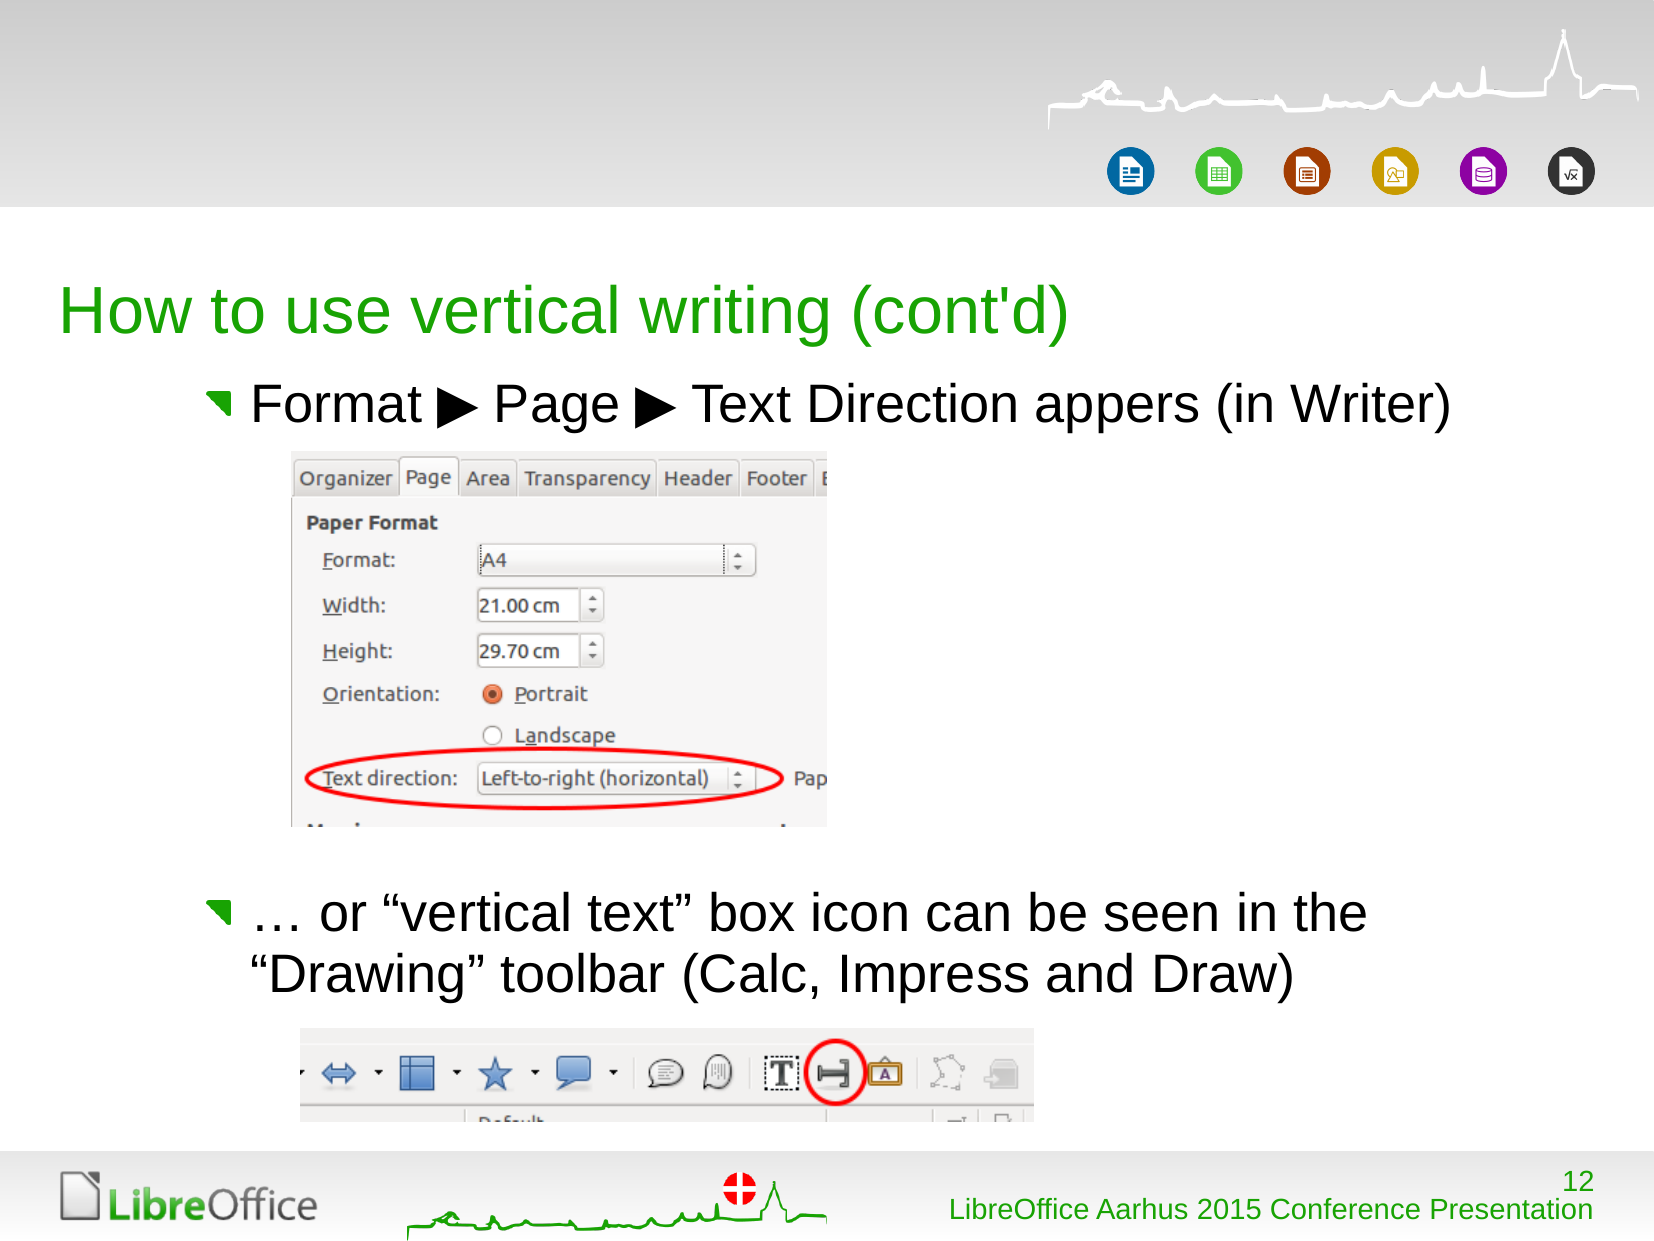

# How to use vertical writing (cont'd)
Format ▶ Page ▶ Text Direction appers (in Writer)
… or “vertical text” box icon can be seen in the “Drawing” toolbar (Calc, Impress and Draw)
12
LibreOffice Aarhus 2015 Conference Presentation